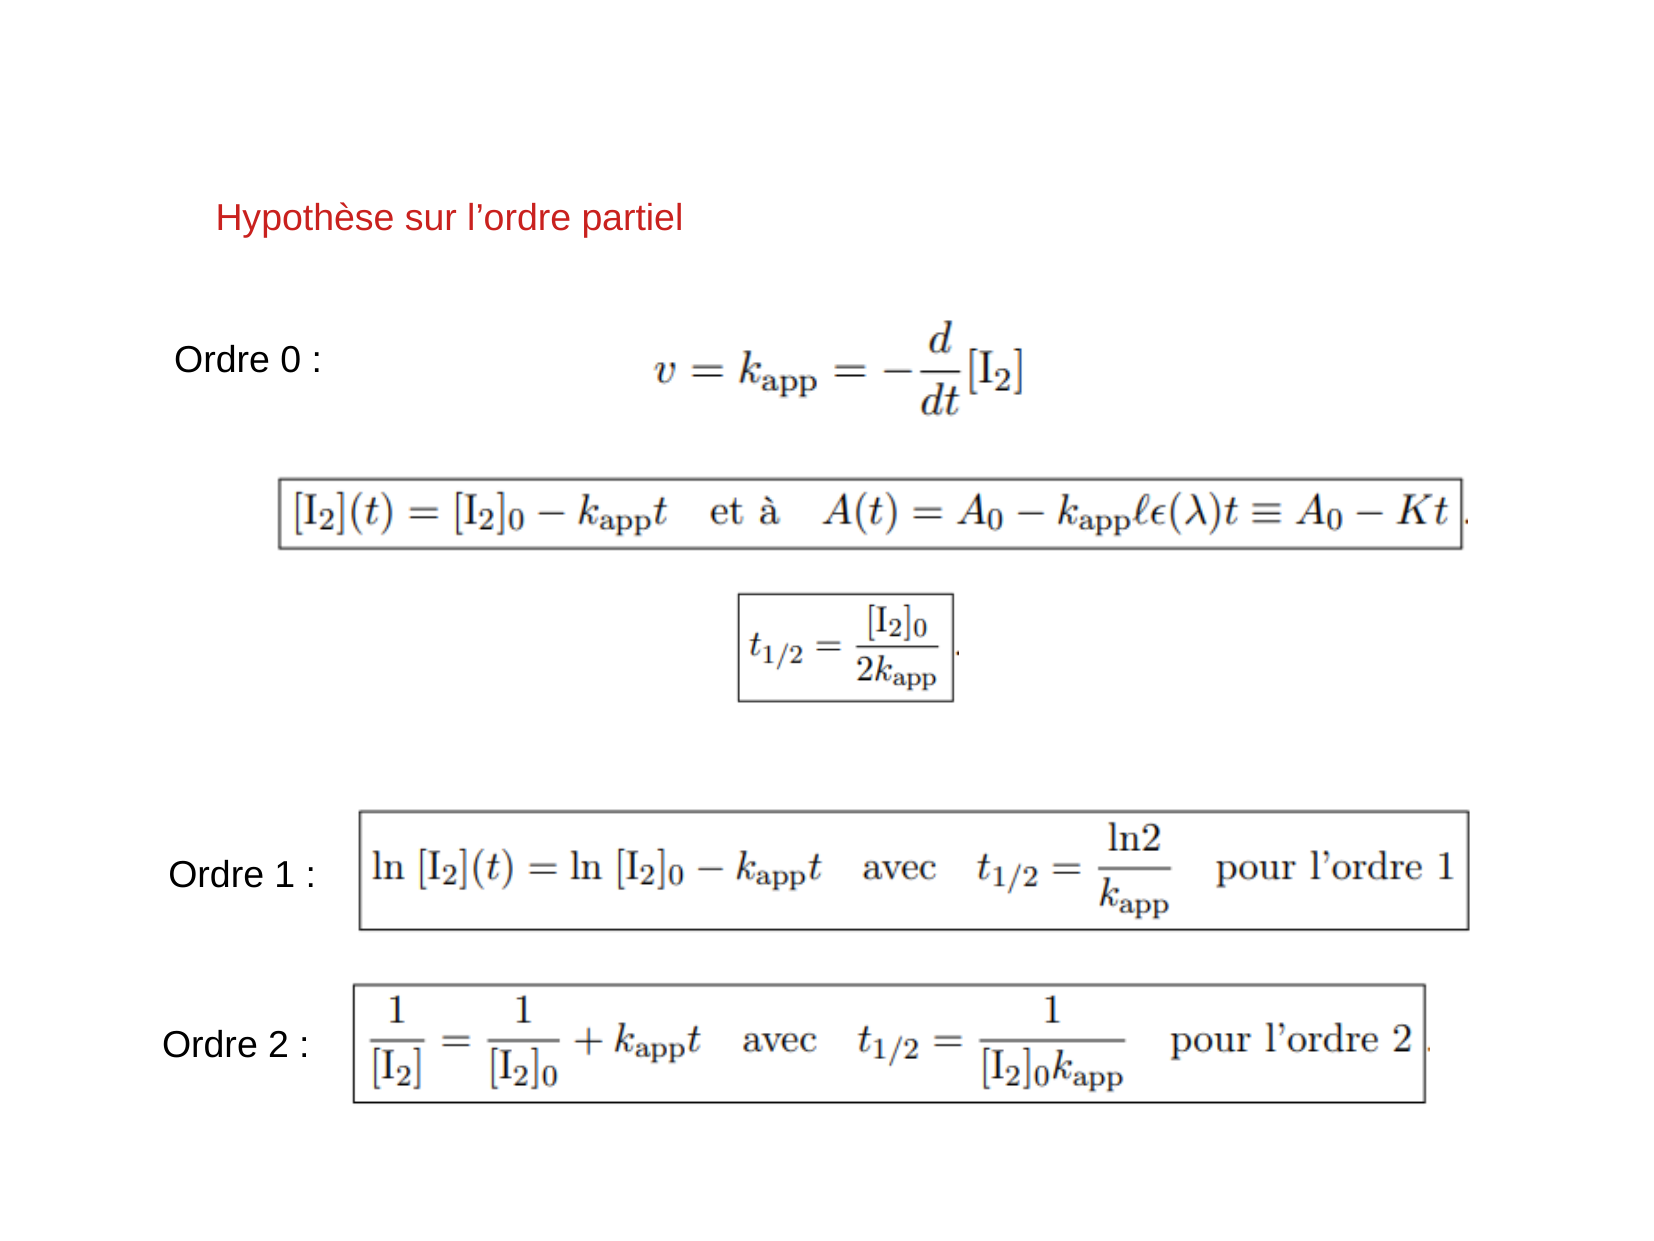

Hypothèse sur l’ordre partiel
Ordre 0 :
Ordre 1 :
Ordre 2 :